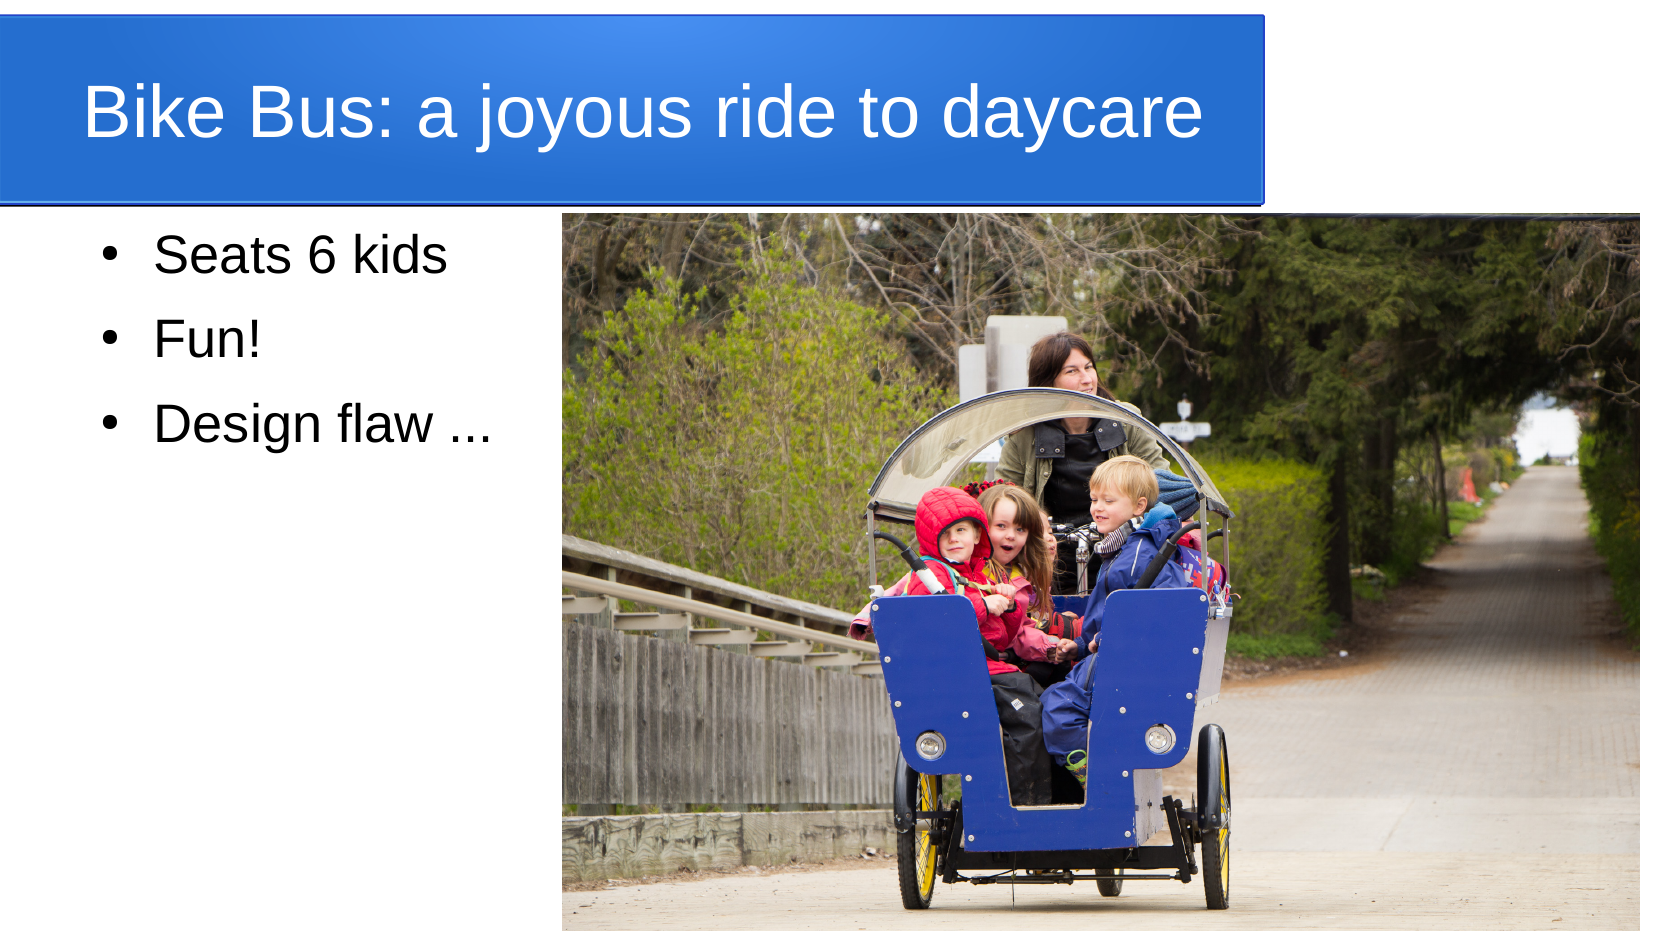

# Bike Bus: a joyous ride to daycare
Seats 6 kids
Fun!
Design flaw ...